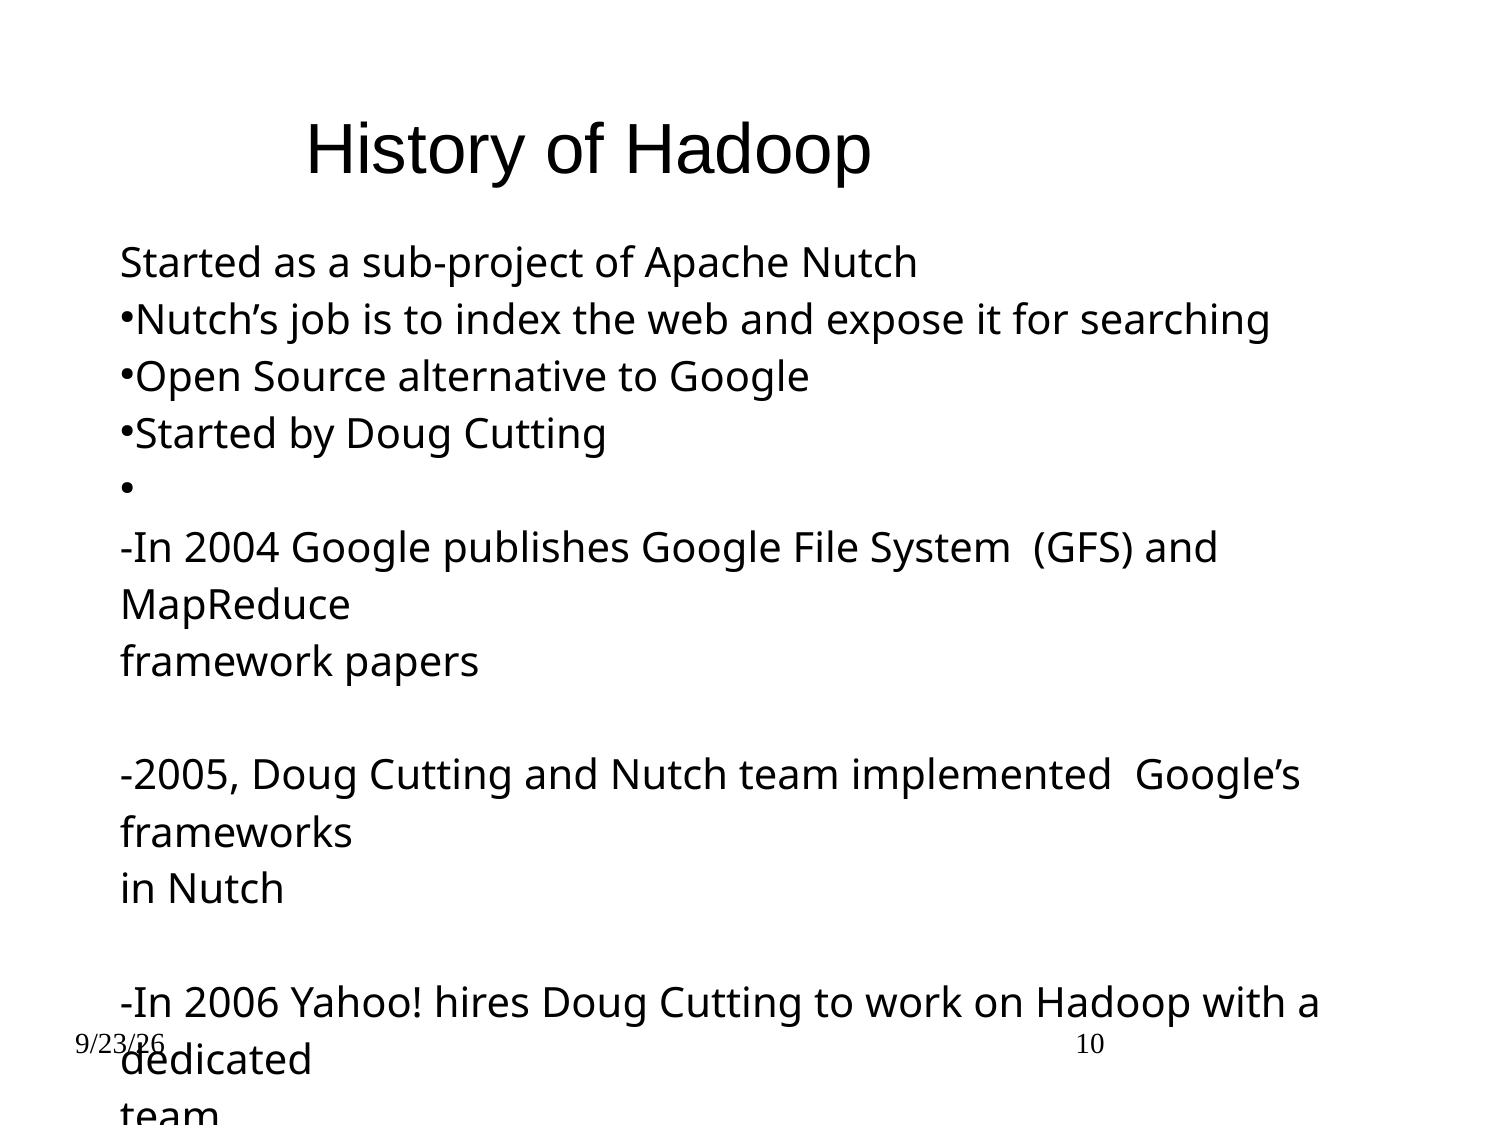

# History of Hadoop
Started as a sub-project of Apache Nutch
Nutch’s job is to index the web and expose it for searching
Open Source alternative to Google
Started by Doug Cutting
-In 2004 Google publishes Google File System (GFS) and MapReduce
framework papers
-2005, Doug Cutting and Nutch team implemented Google’s frameworks
in Nutch
-In 2006 Yahoo! hires Doug Cutting to work on Hadoop with a dedicated
team
-In 2008 Hadoop became Apache Top Level Project
– http://hadoop.apache.org
4